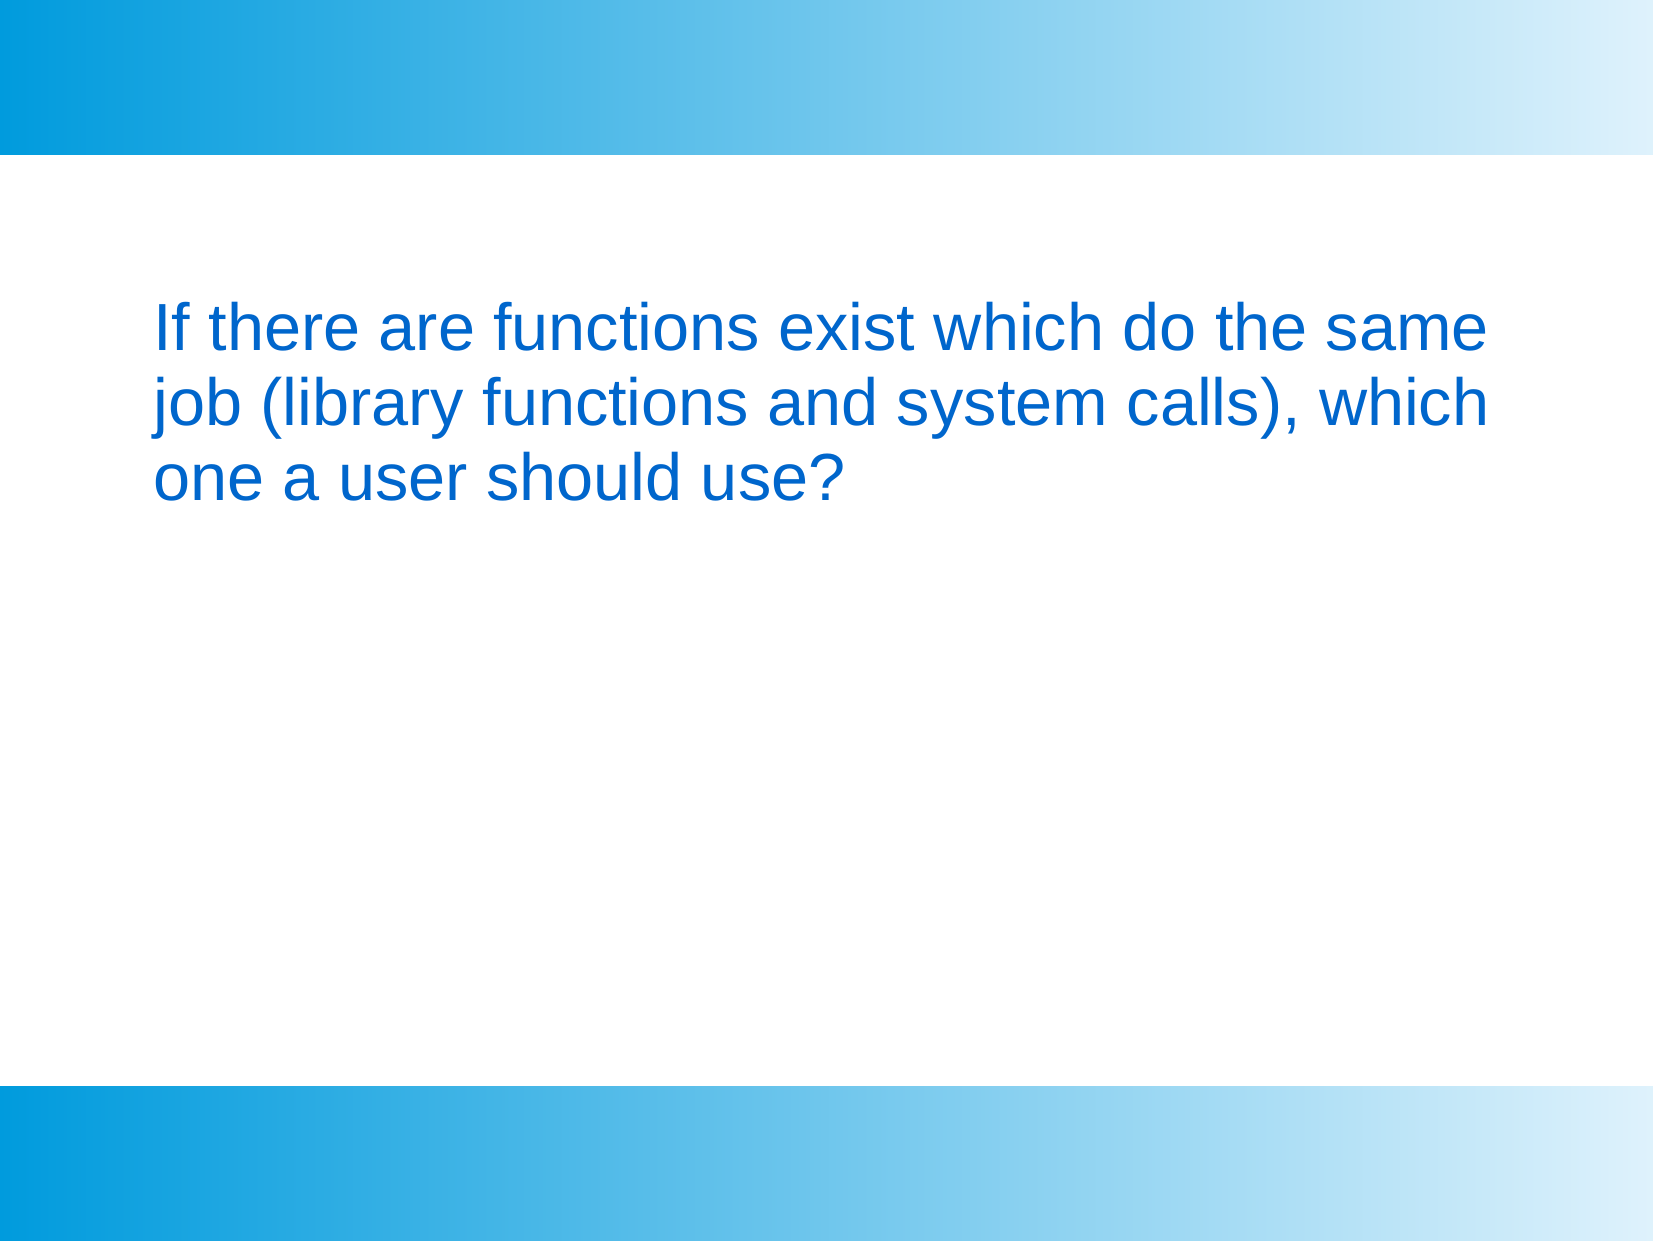

# If there are functions exist which do the same job (library functions and system calls), which one a user should use?